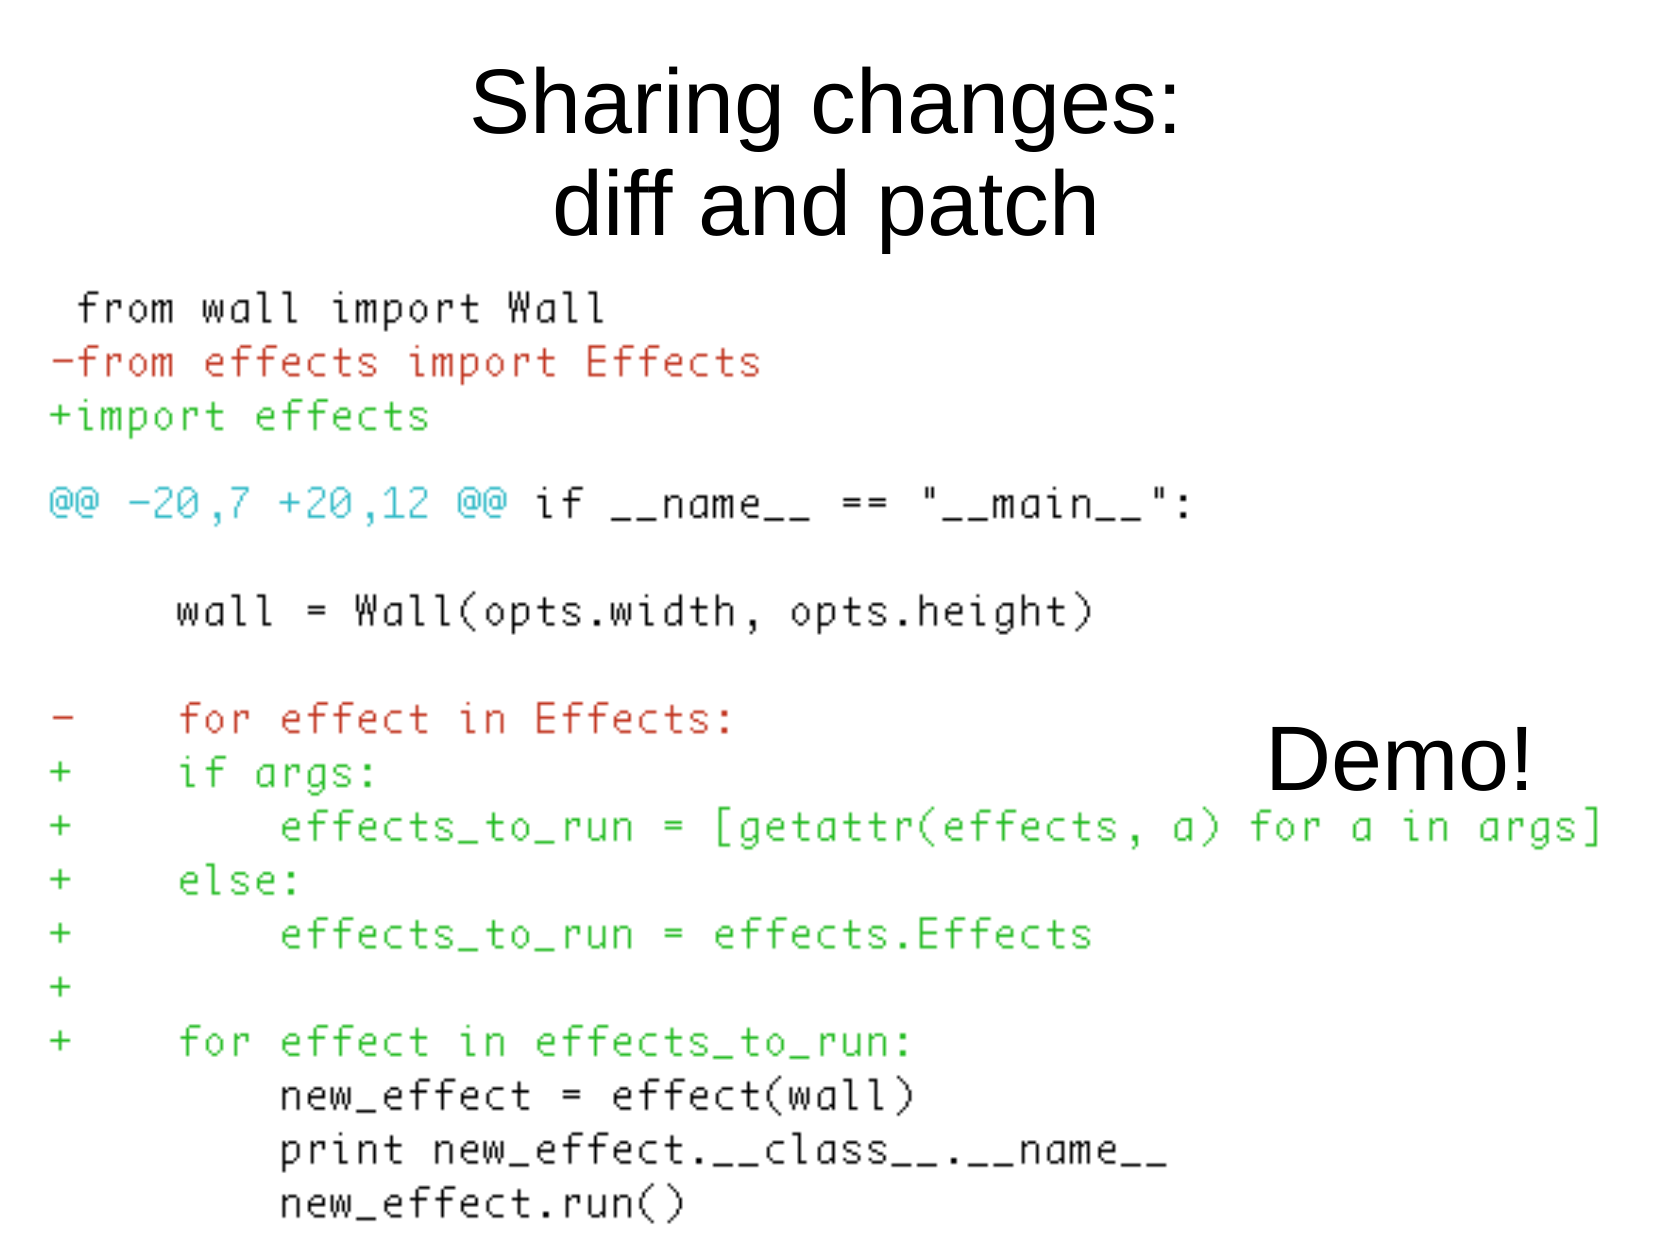

# Sharing changes: diff and patch
Demo!